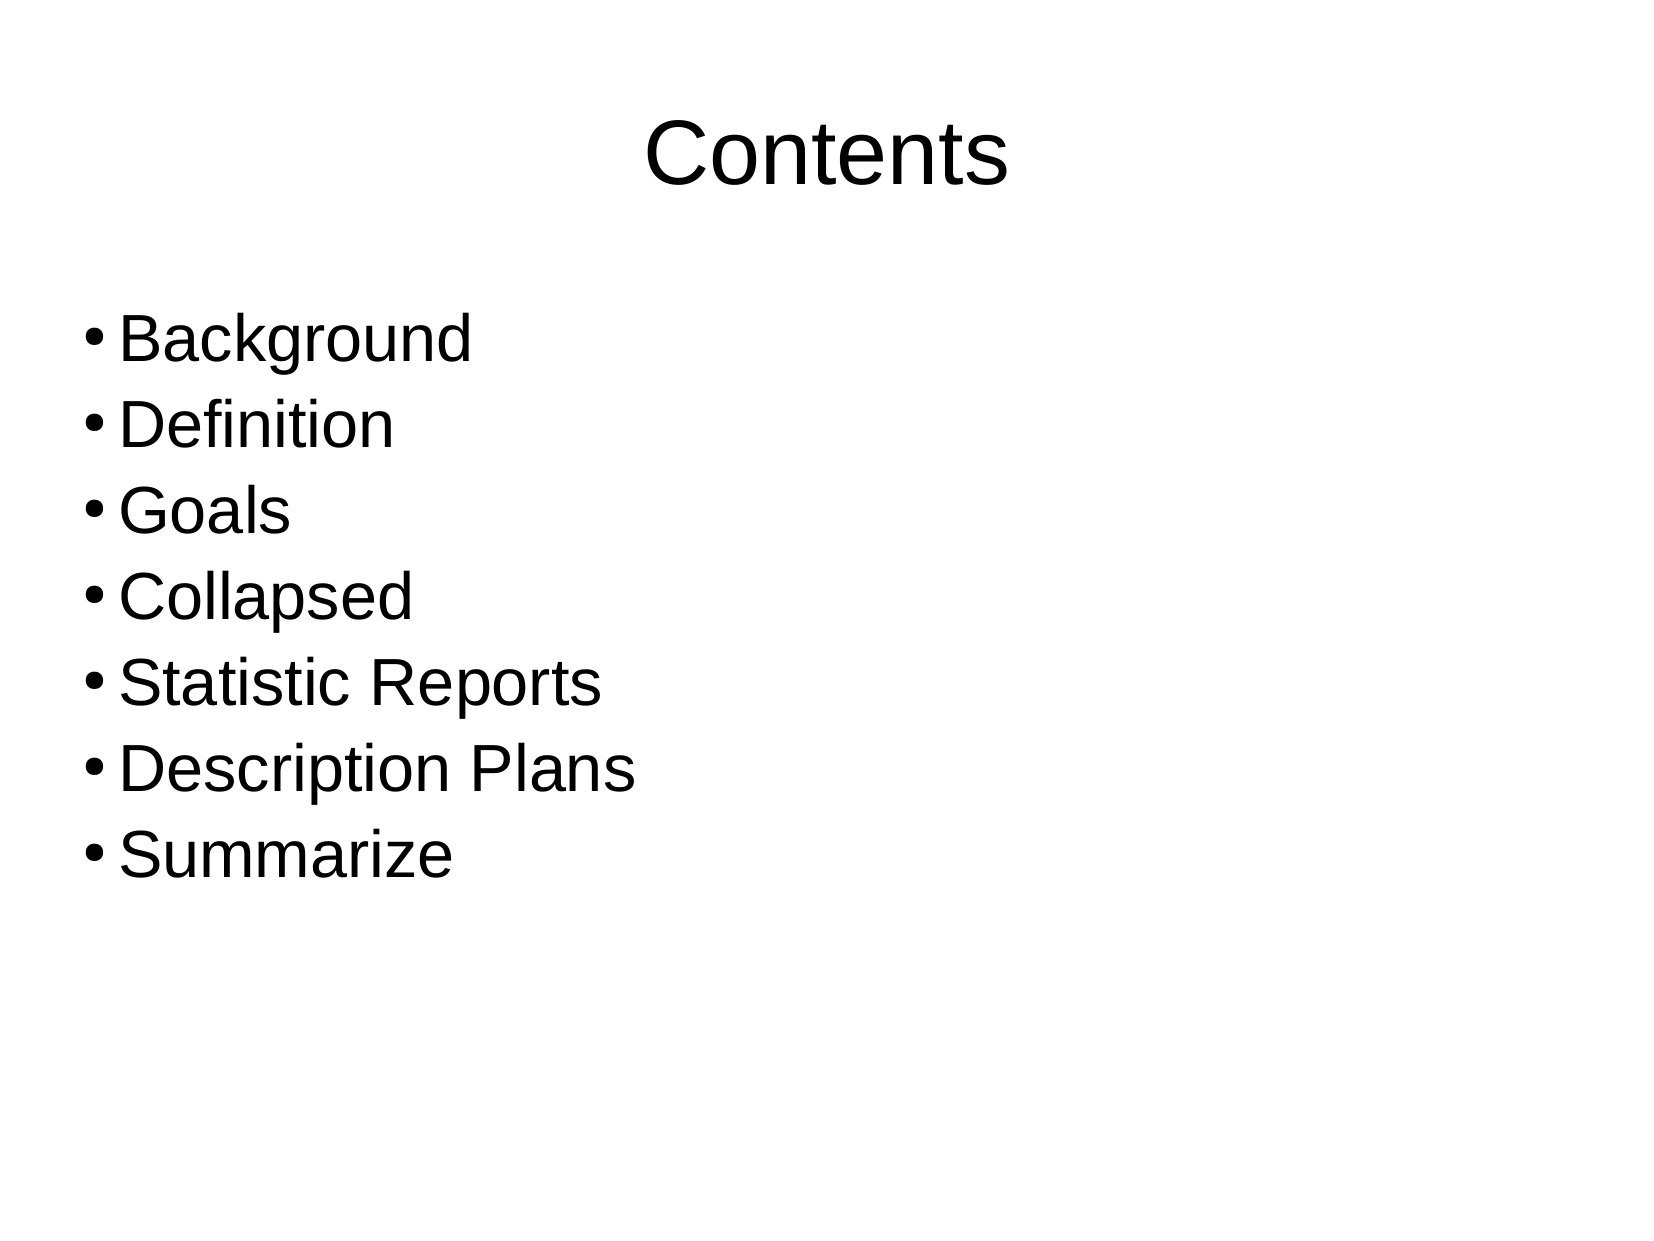

# Contents
Background
Definition
Goals
Collapsed
Statistic Reports
Description Plans
Summarize